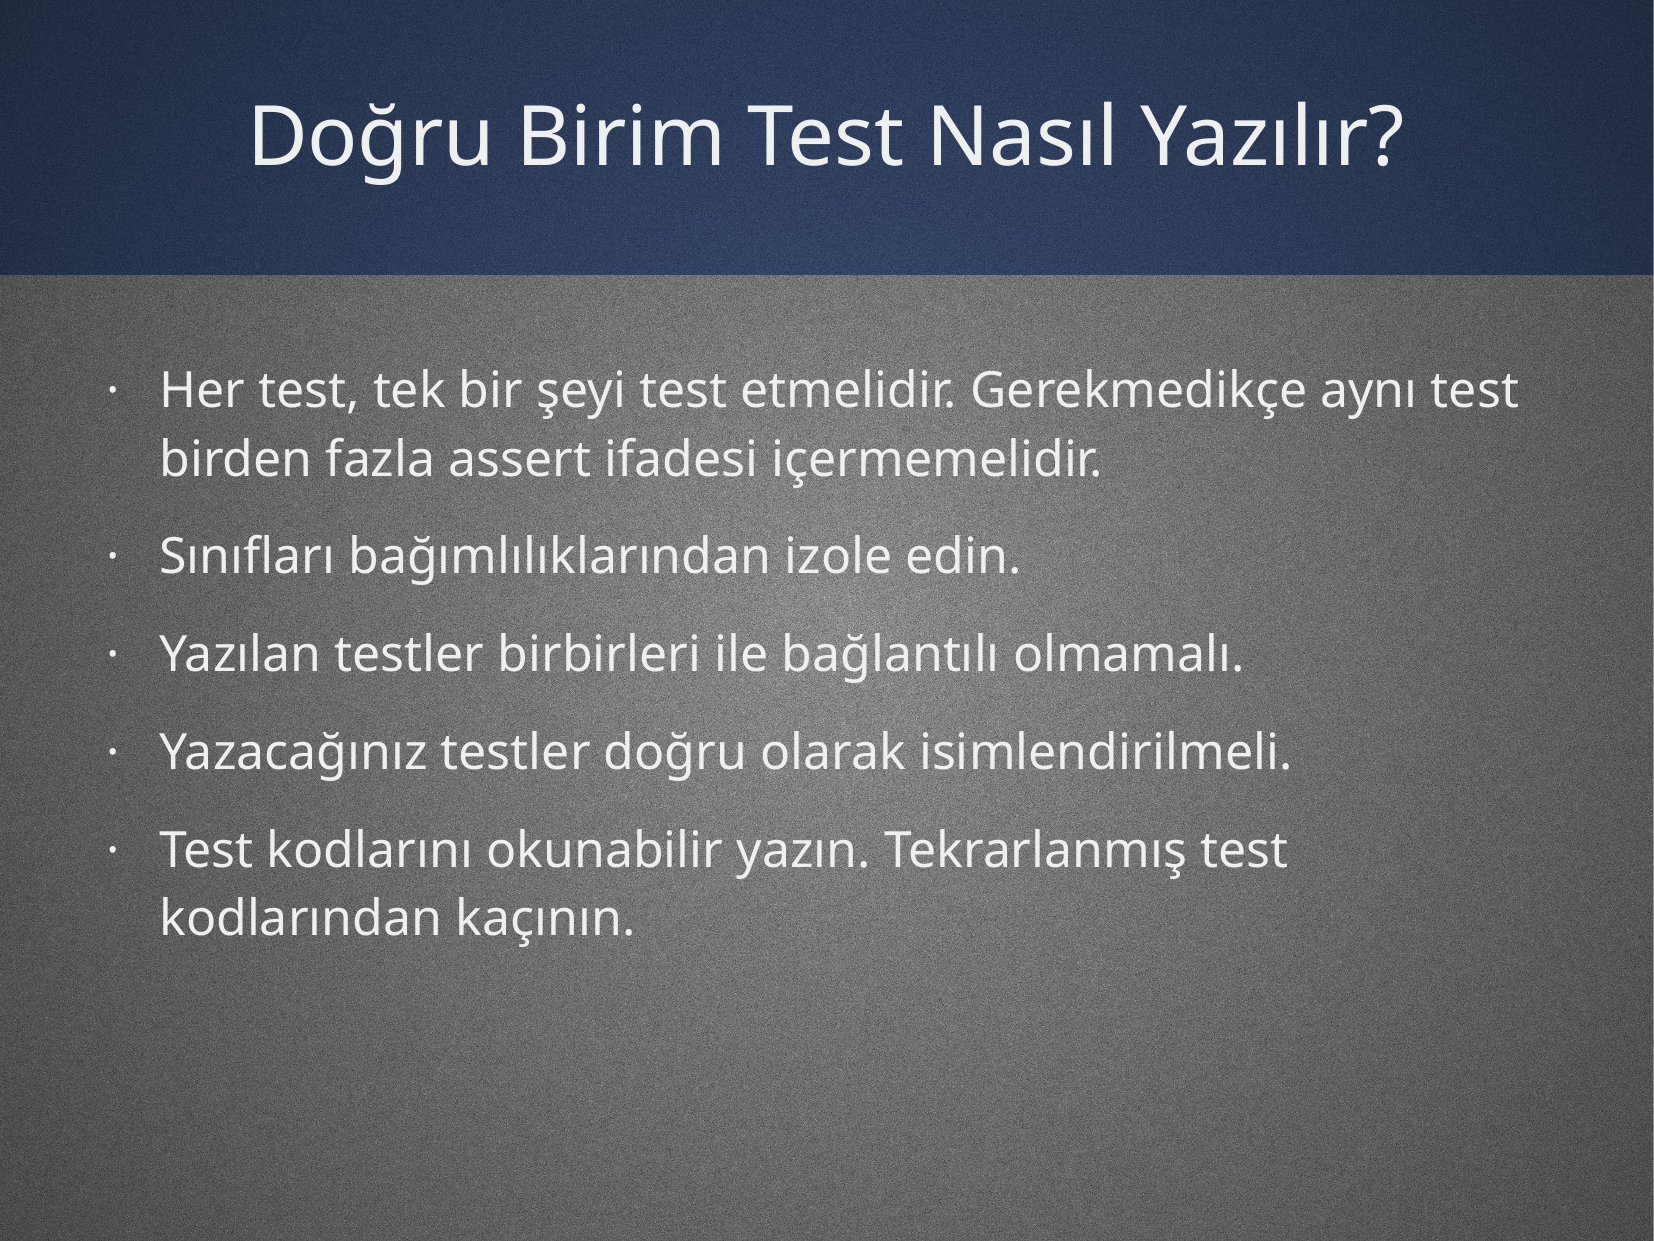

# Doğru Birim Test Nasıl Yazılır?
Her test, tek bir şeyi test etmelidir. Gerekmedikçe aynı test birden fazla assert ifadesi içermemelidir.
Sınıfları bağımlılıklarından izole edin.
Yazılan testler birbirleri ile bağlantılı olmamalı.
Yazacağınız testler doğru olarak isimlendirilmeli.
Test kodlarını okunabilir yazın. Tekrarlanmış test kodlarından kaçının.